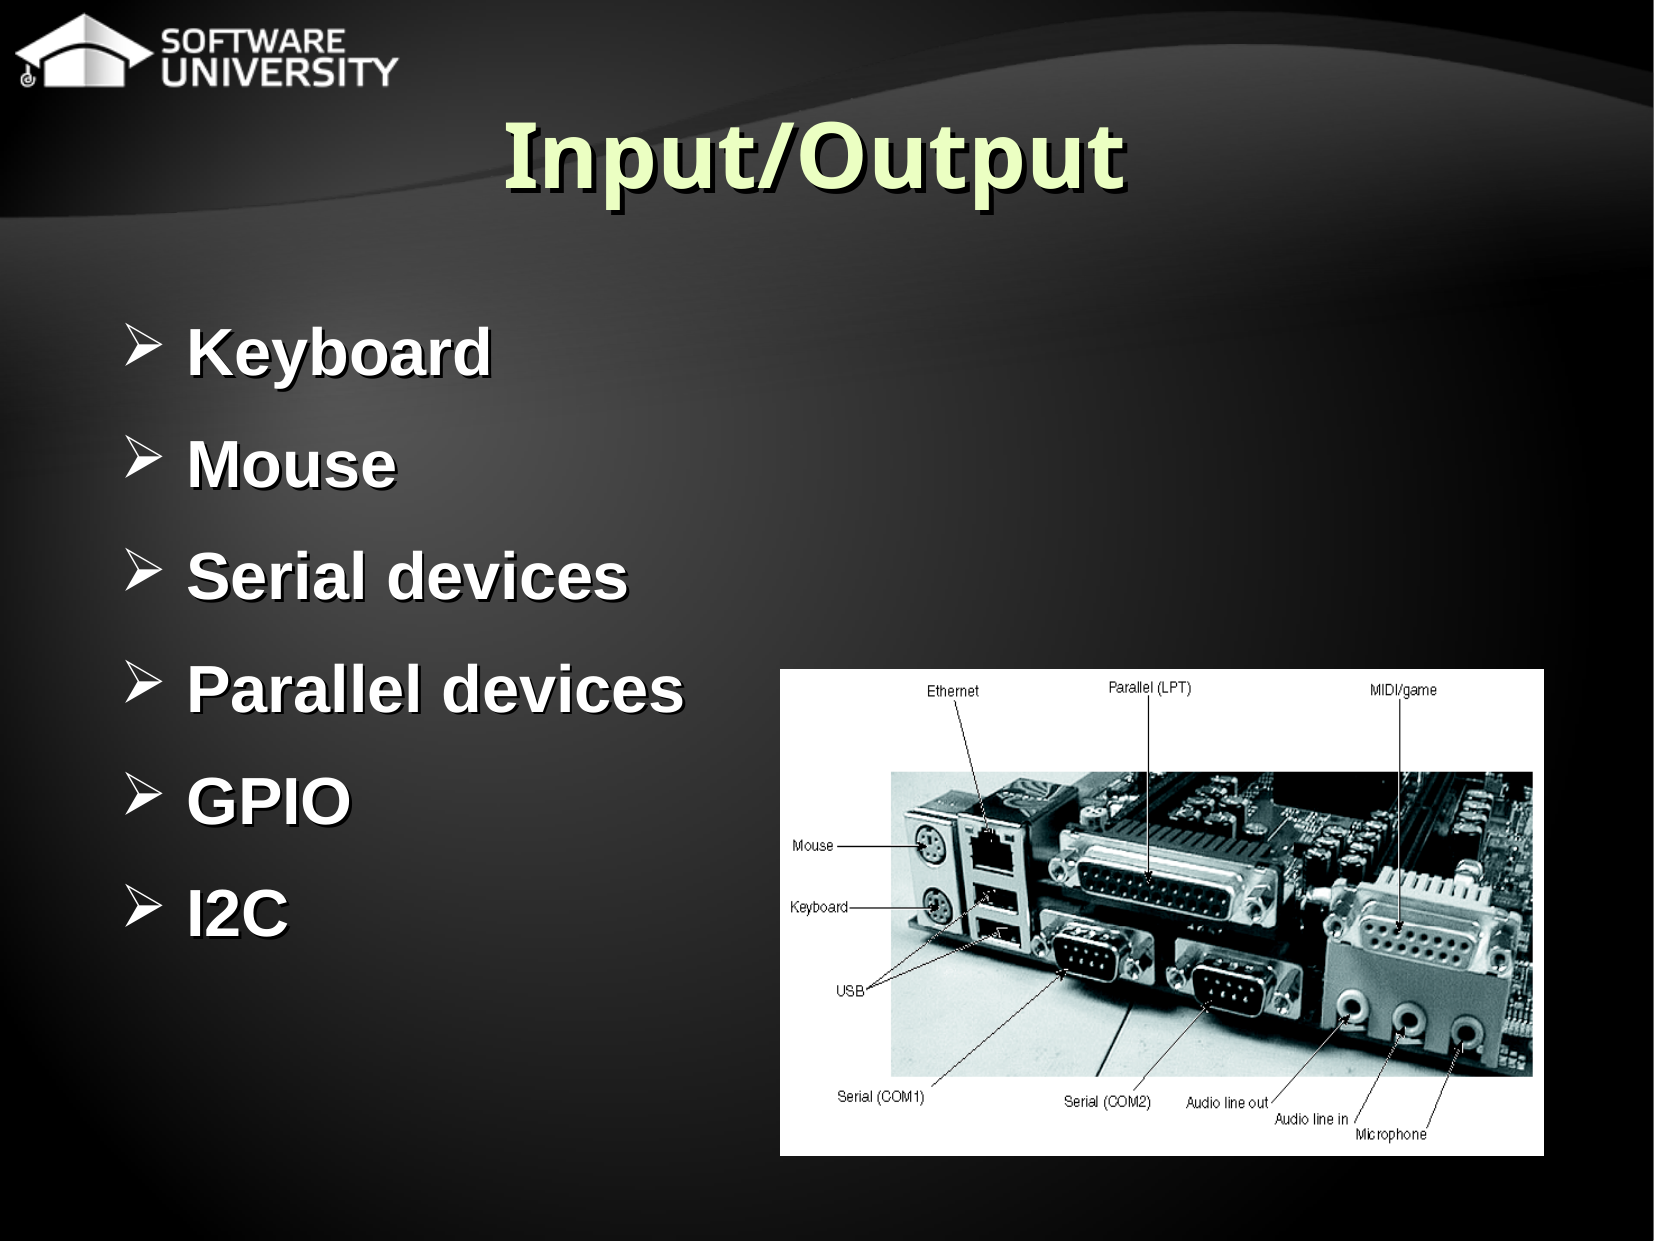

# Input/Output
 Keyboard
 Mouse
 Serial devices
 Parallel devices
 GPIO
 I2C